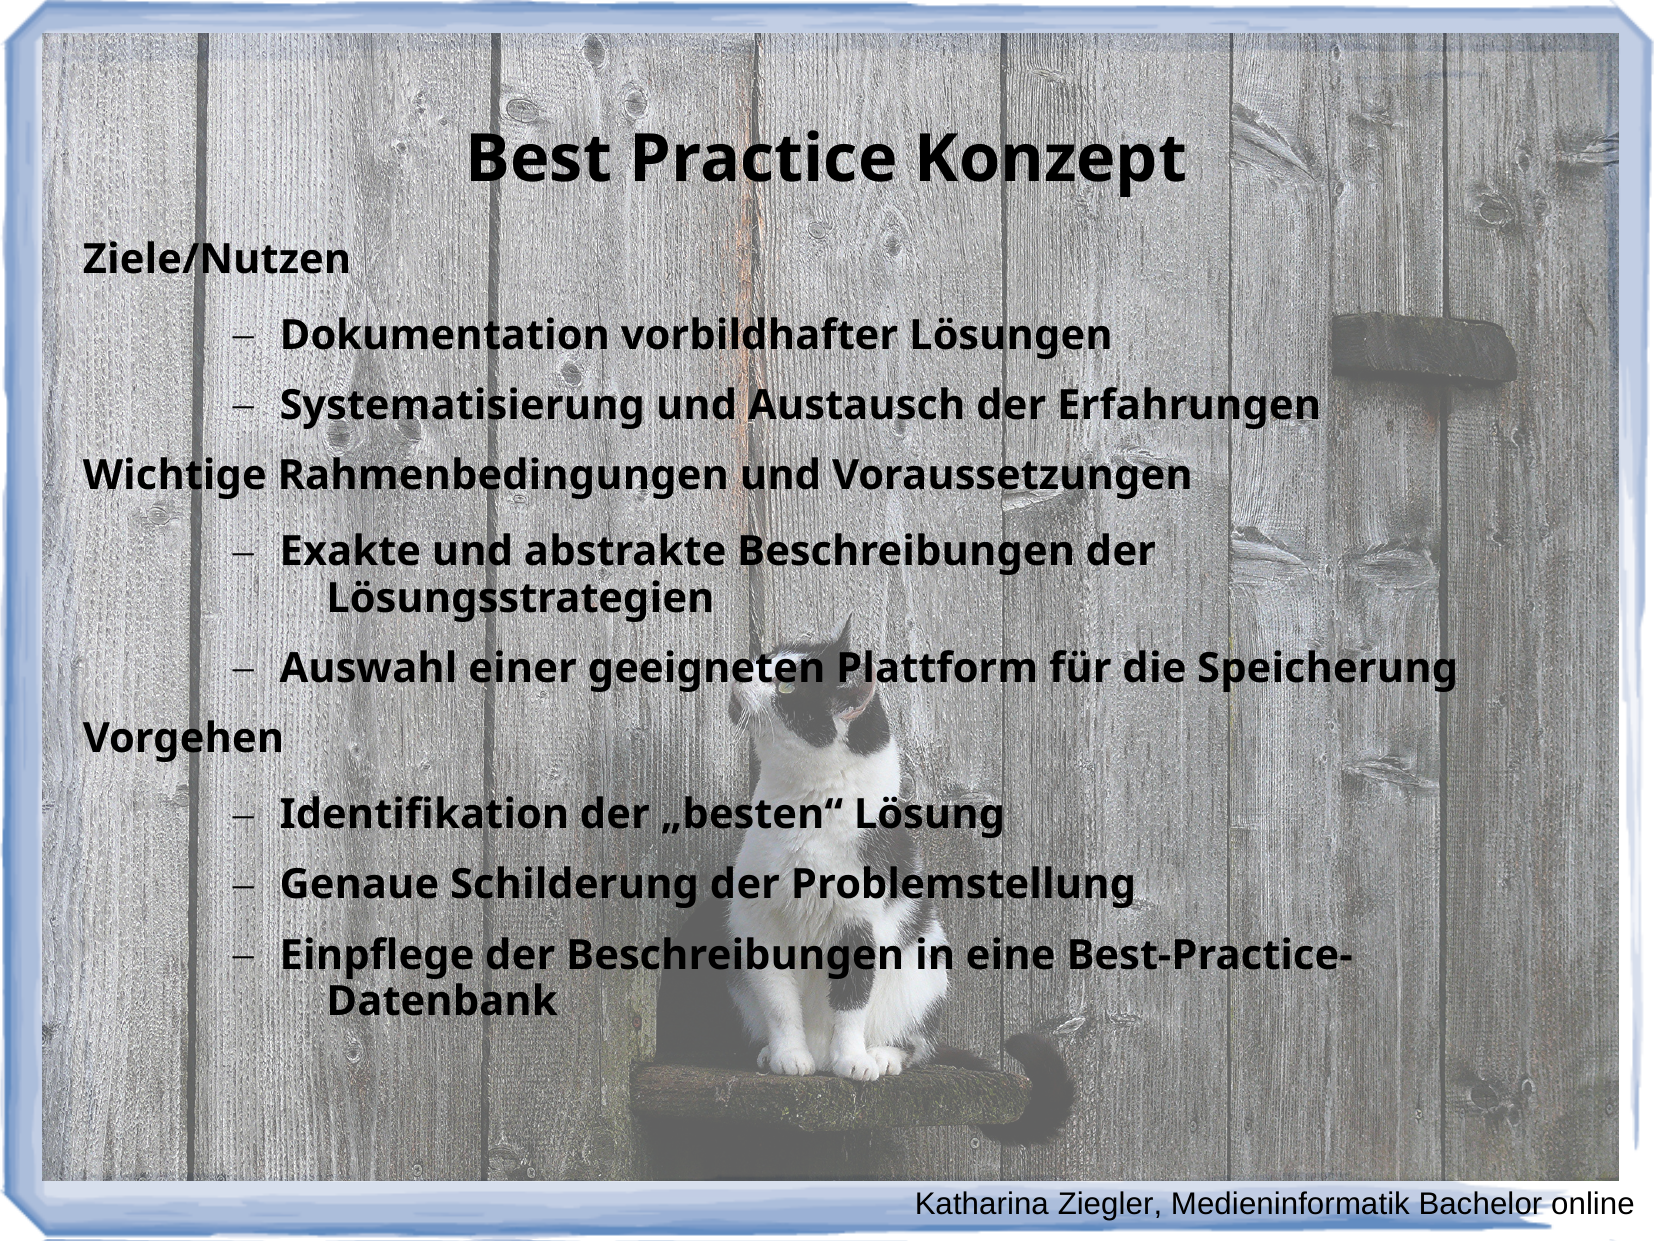

# Best Practice Konzept
Ziele/Nutzen
Dokumentation vorbildhafter Lösungen
Systematisierung und Austausch der Erfahrungen
Wichtige Rahmenbedingungen und Voraussetzungen
Exakte und abstrakte Beschreibungen der Lösungsstrategien
Auswahl einer geeigneten Plattform für die Speicherung
Vorgehen
Identifikation der „besten“ Lösung
Genaue Schilderung der Problemstellung
Einpflege der Beschreibungen in eine Best-Practice-Datenbank
Katharina Ziegler, Medieninformatik Bachelor online